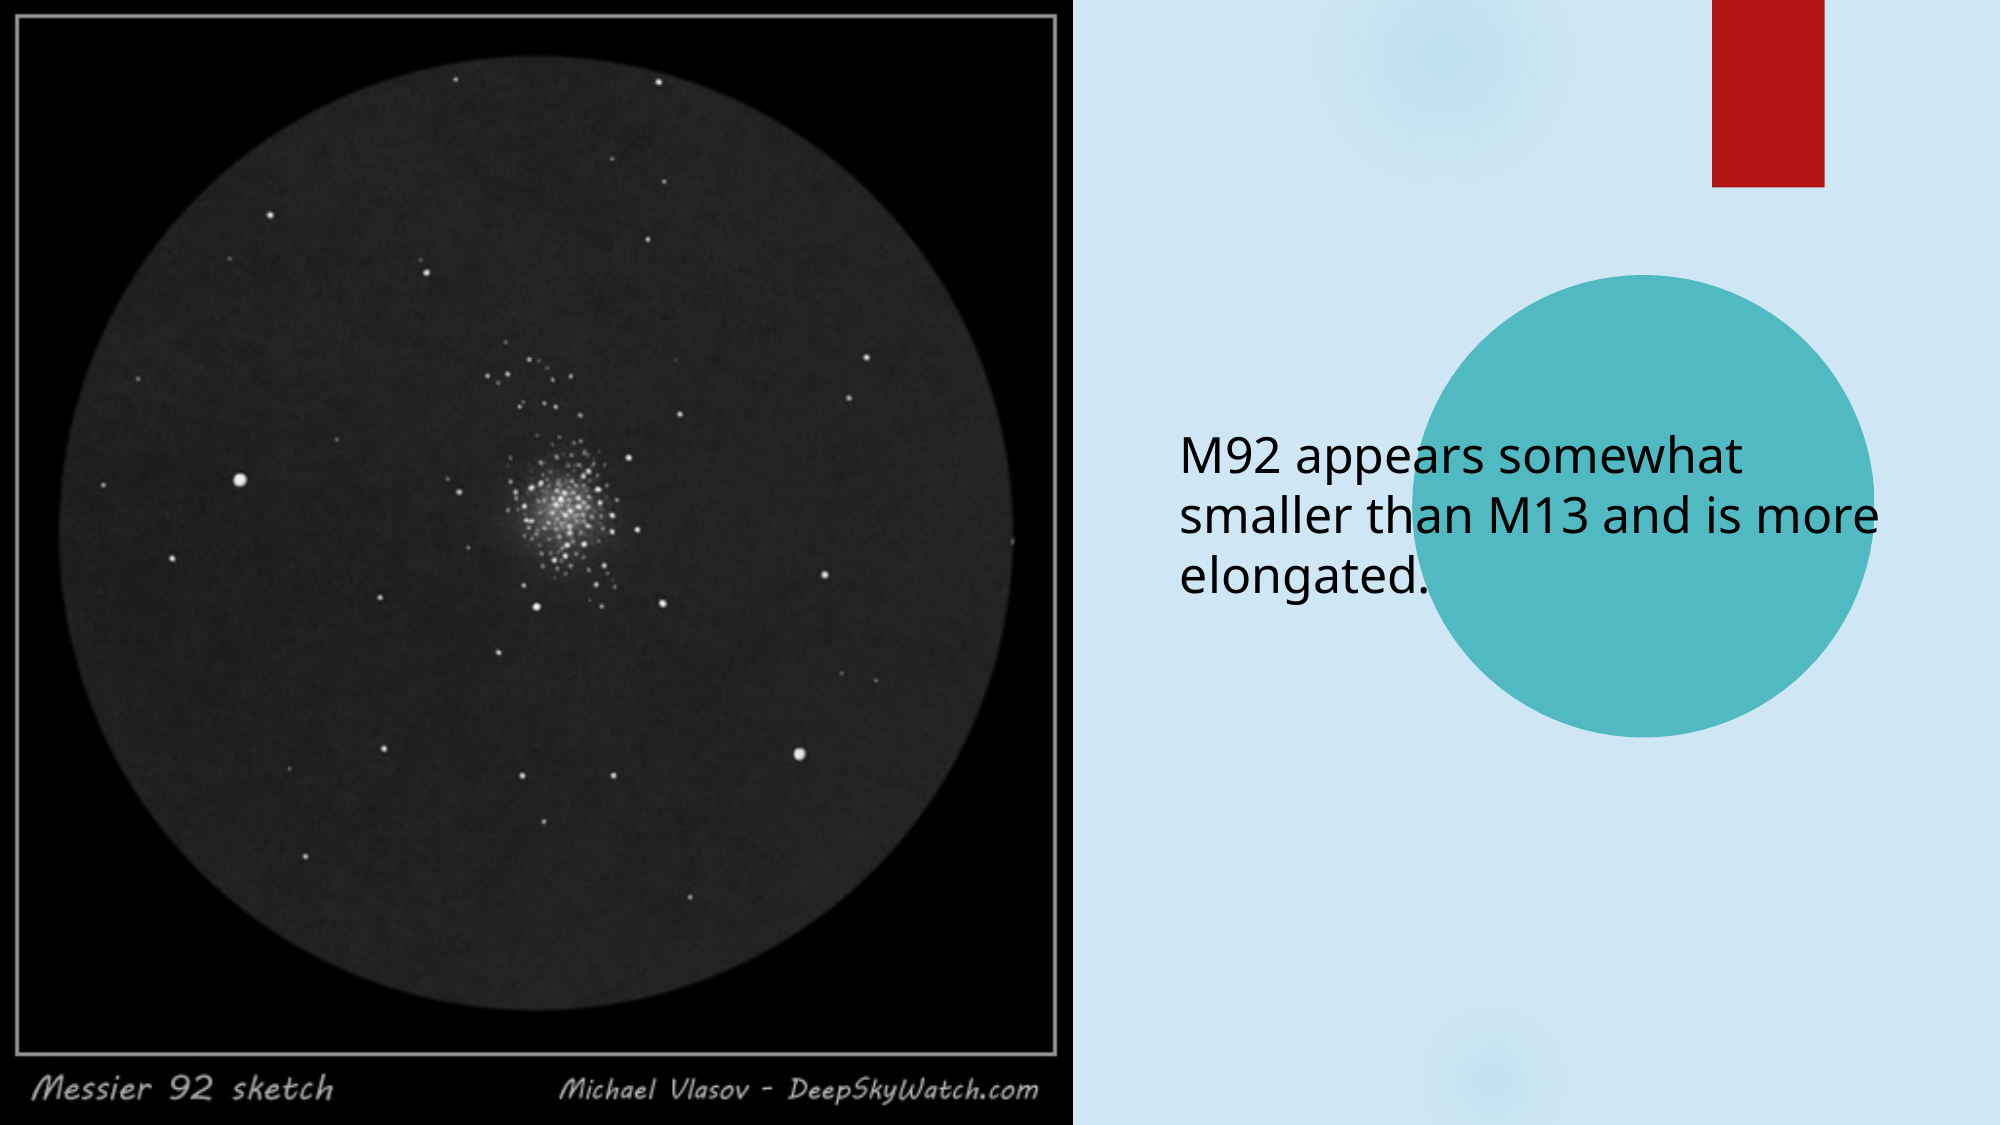

M92 appears somewhat smaller than M13 and is more elongated.